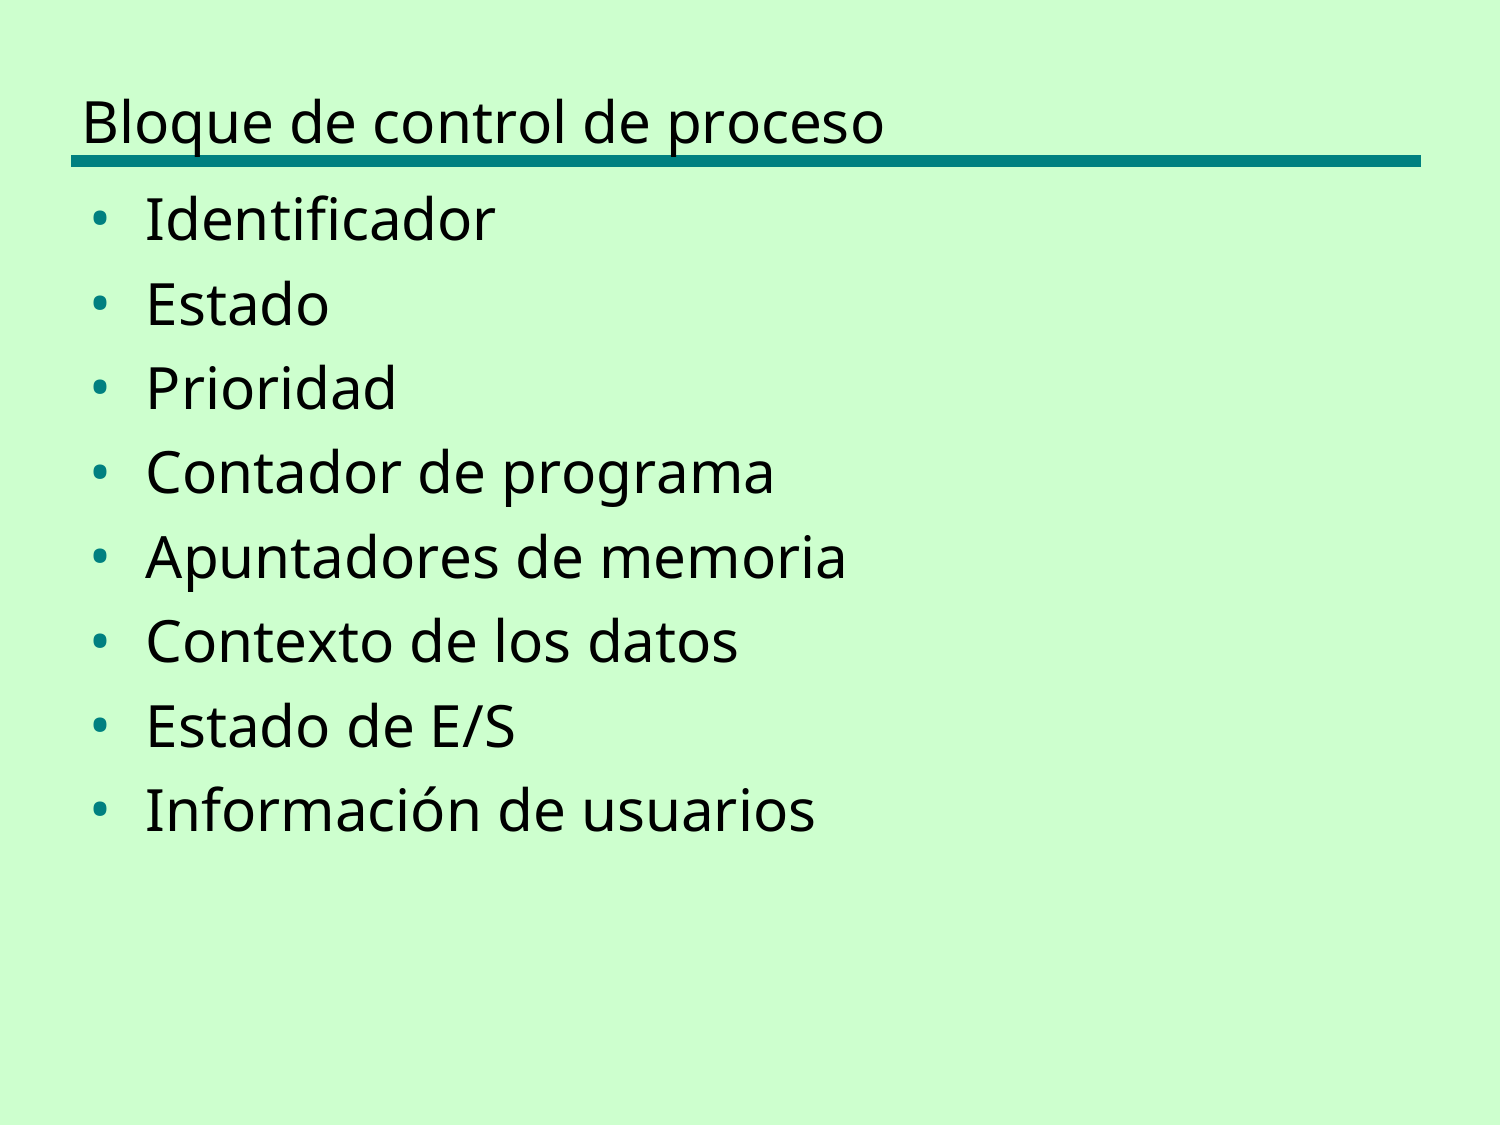

# Bloque de control de proceso
Identificador
Estado
Prioridad
Contador de programa
Apuntadores de memoria
Contexto de los datos
Estado de E/S
Información de usuarios